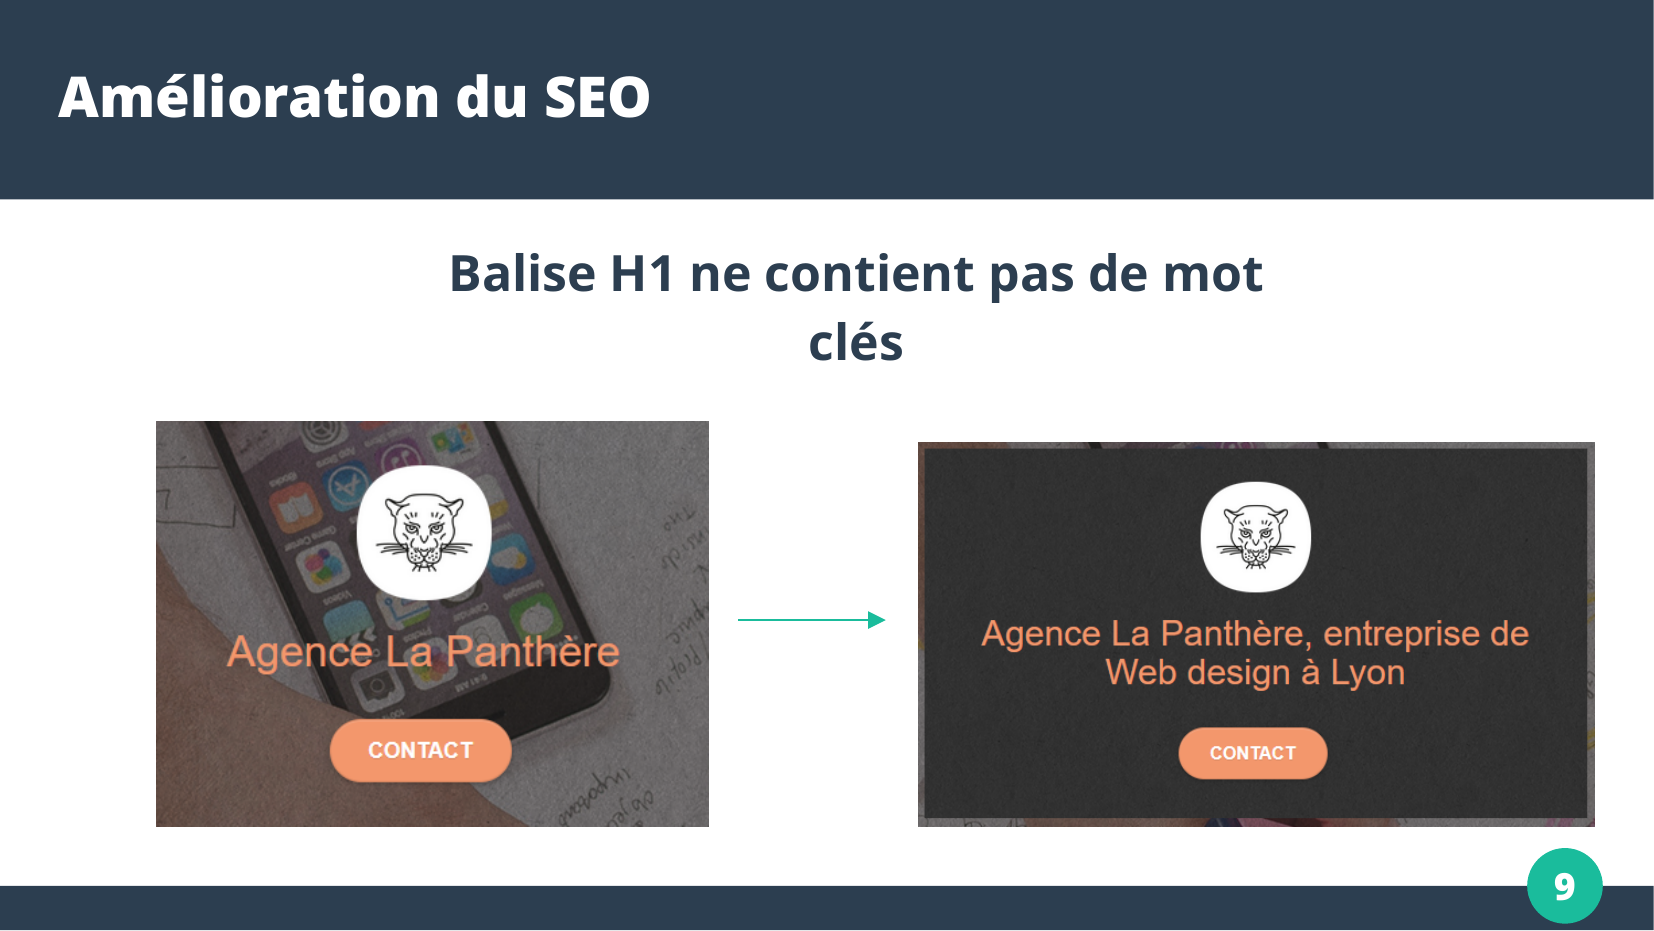

# Amélioration du SEO
Balise H1 ne contient pas de mot clés